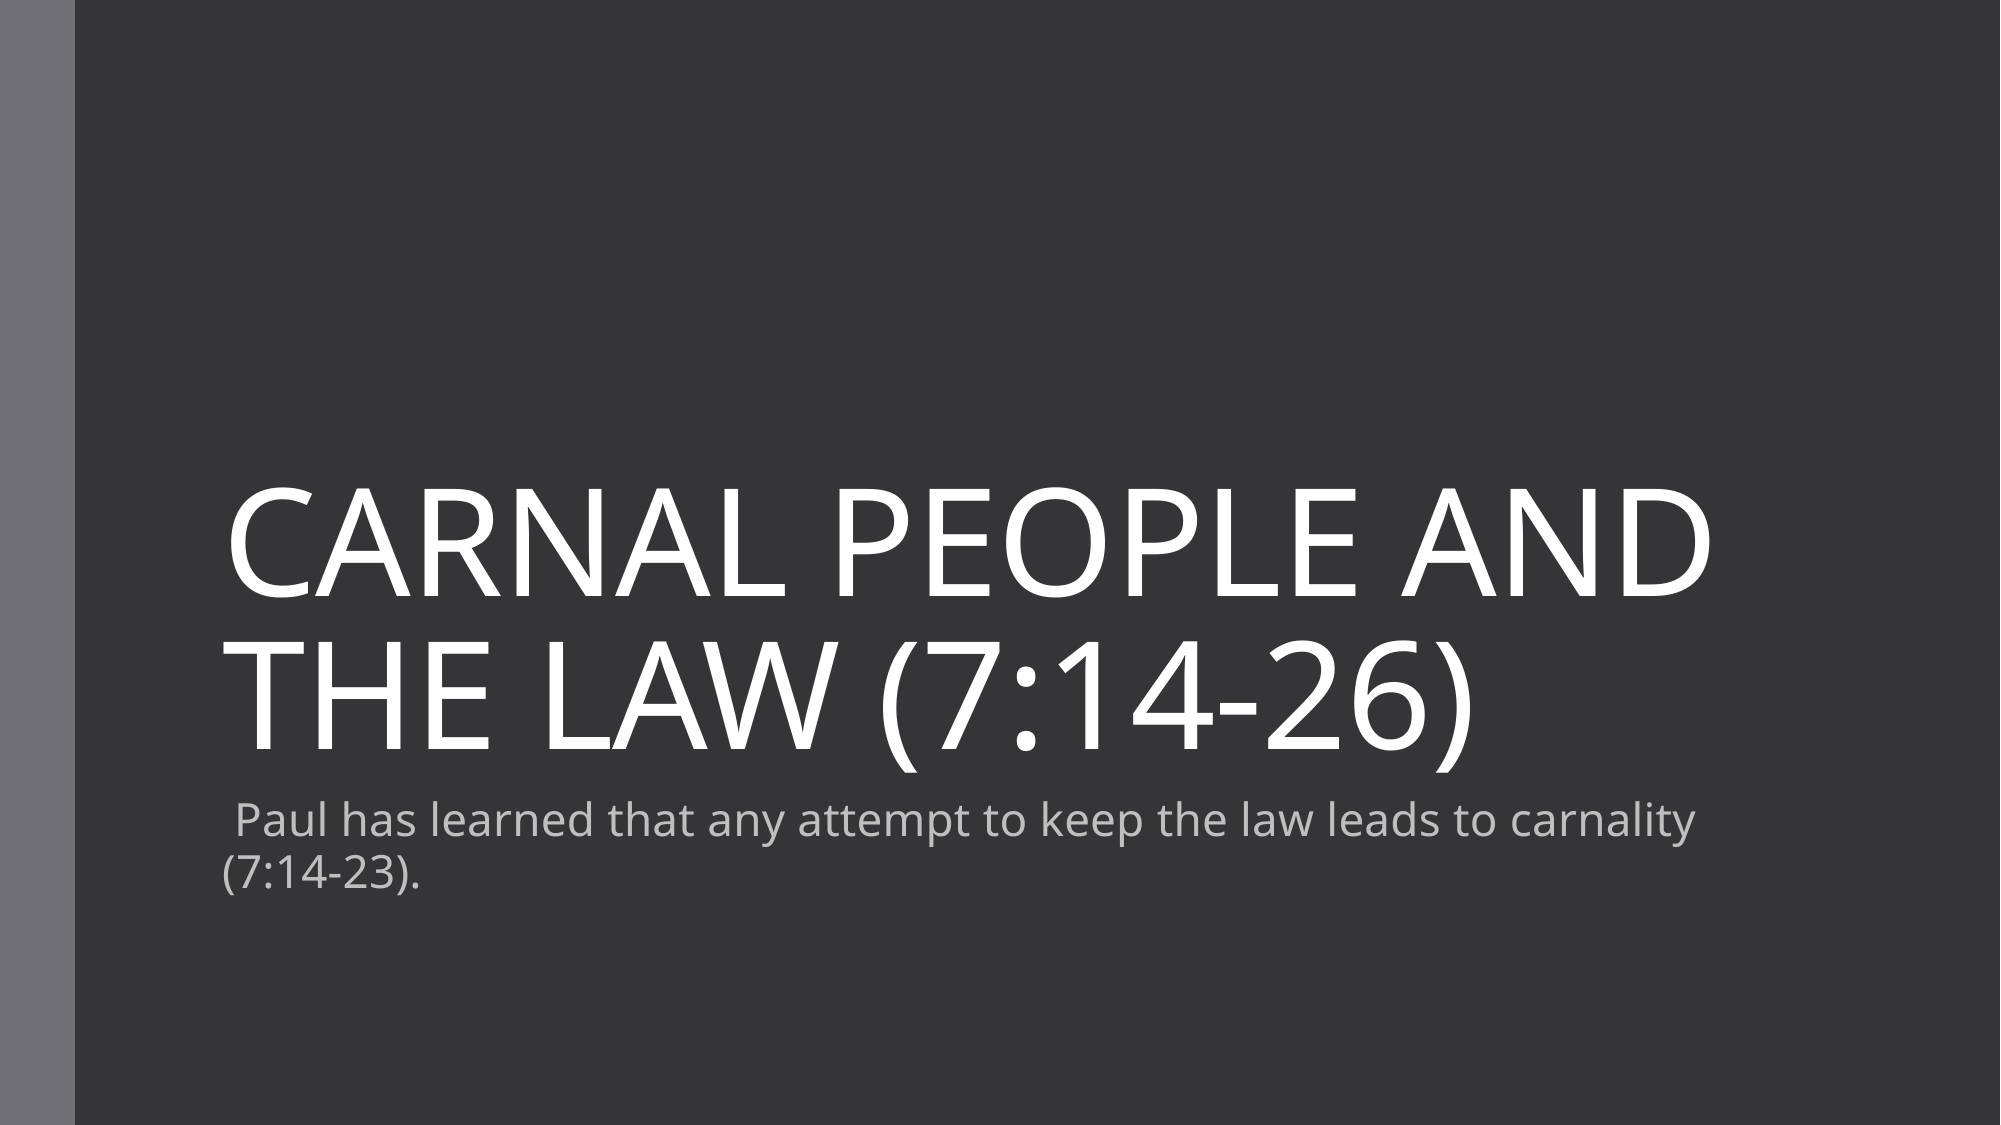

# CARNAL PEOPLE AND THE LAW (7:14-26)
 Paul has learned that any attempt to keep the law leads to carnality (7:14-23).